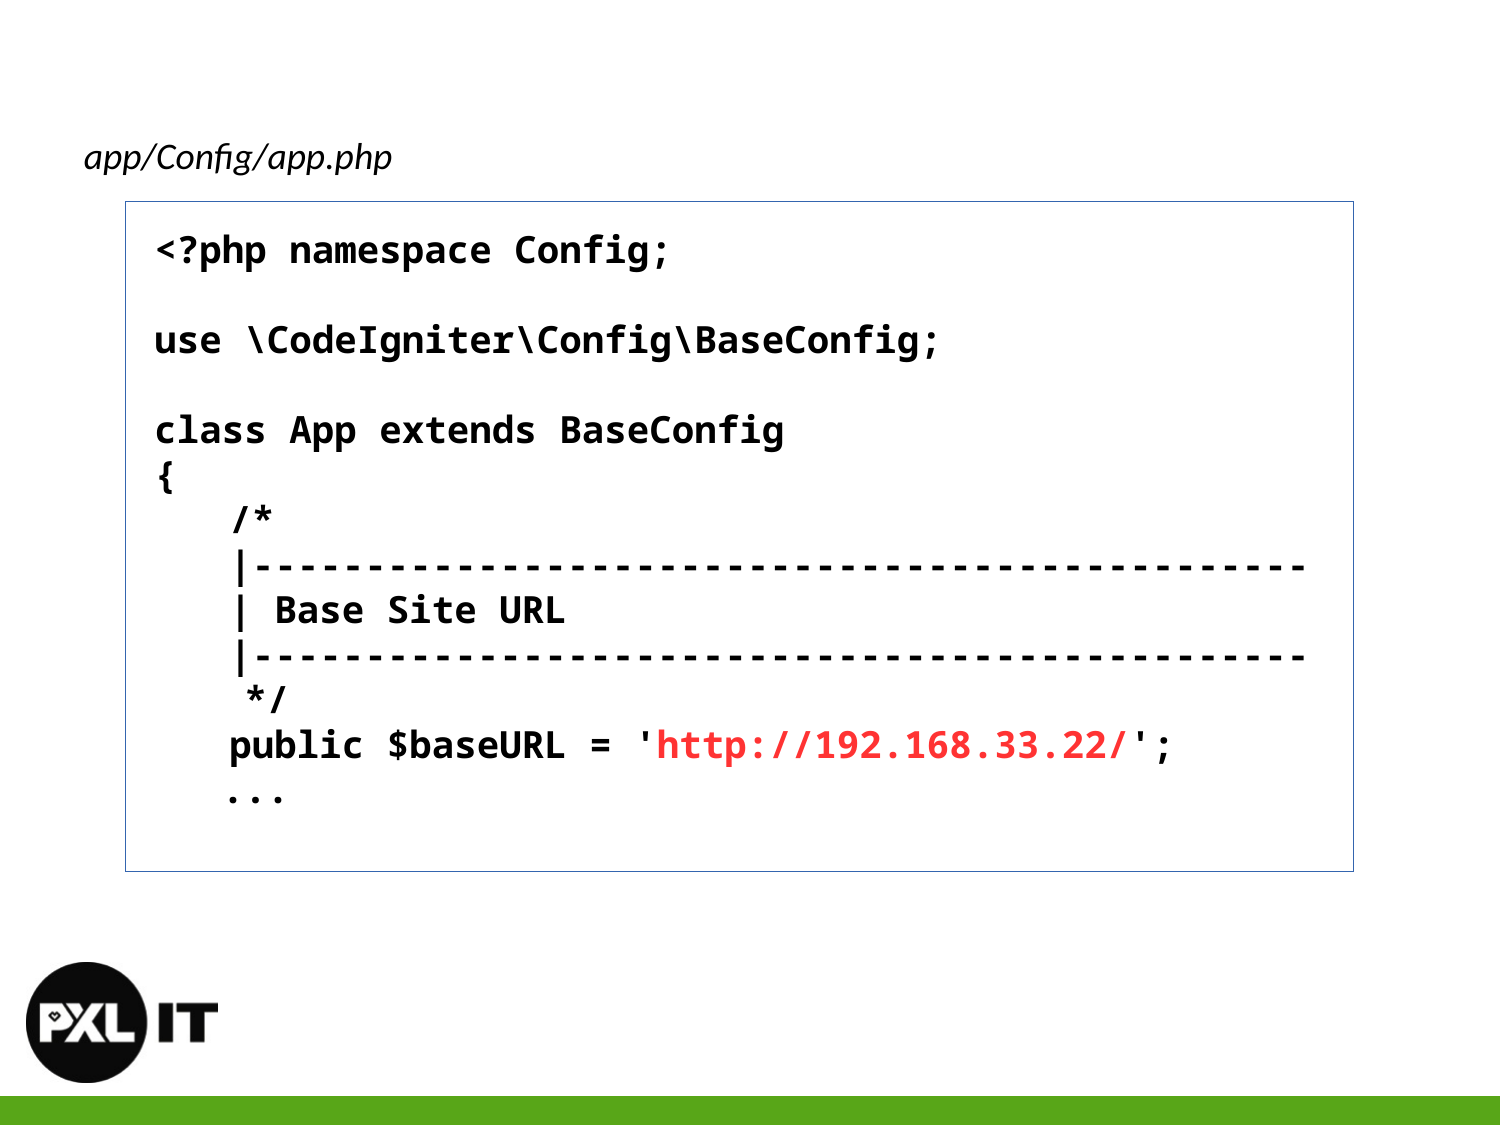

app/Config/app.php
<?php namespace Config;
use \CodeIgniter\Config\BaseConfig;
class App extends BaseConfig
{
	/*
	|-----------------------------------------------
	| Base Site URL
	|-----------------------------------------------
 */
	public $baseURL = 'http://192.168.33.22/';
 ...